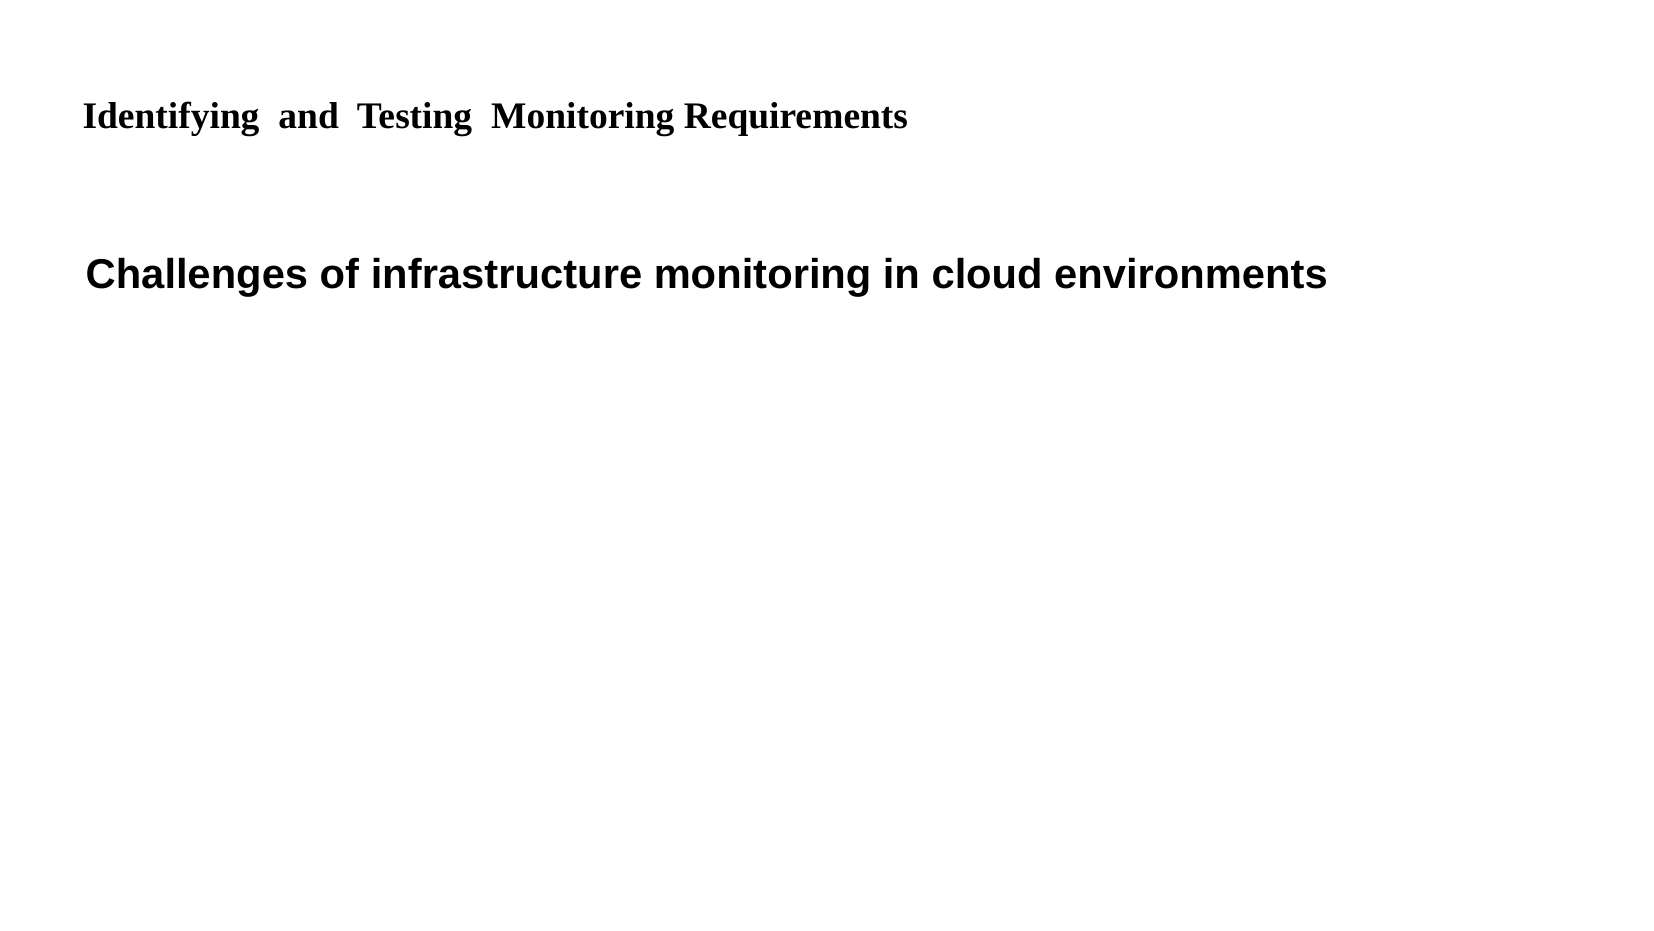

# Identifying and Testing Monitoring Requirements
Challenges of infrastructure monitoring in cloud environments